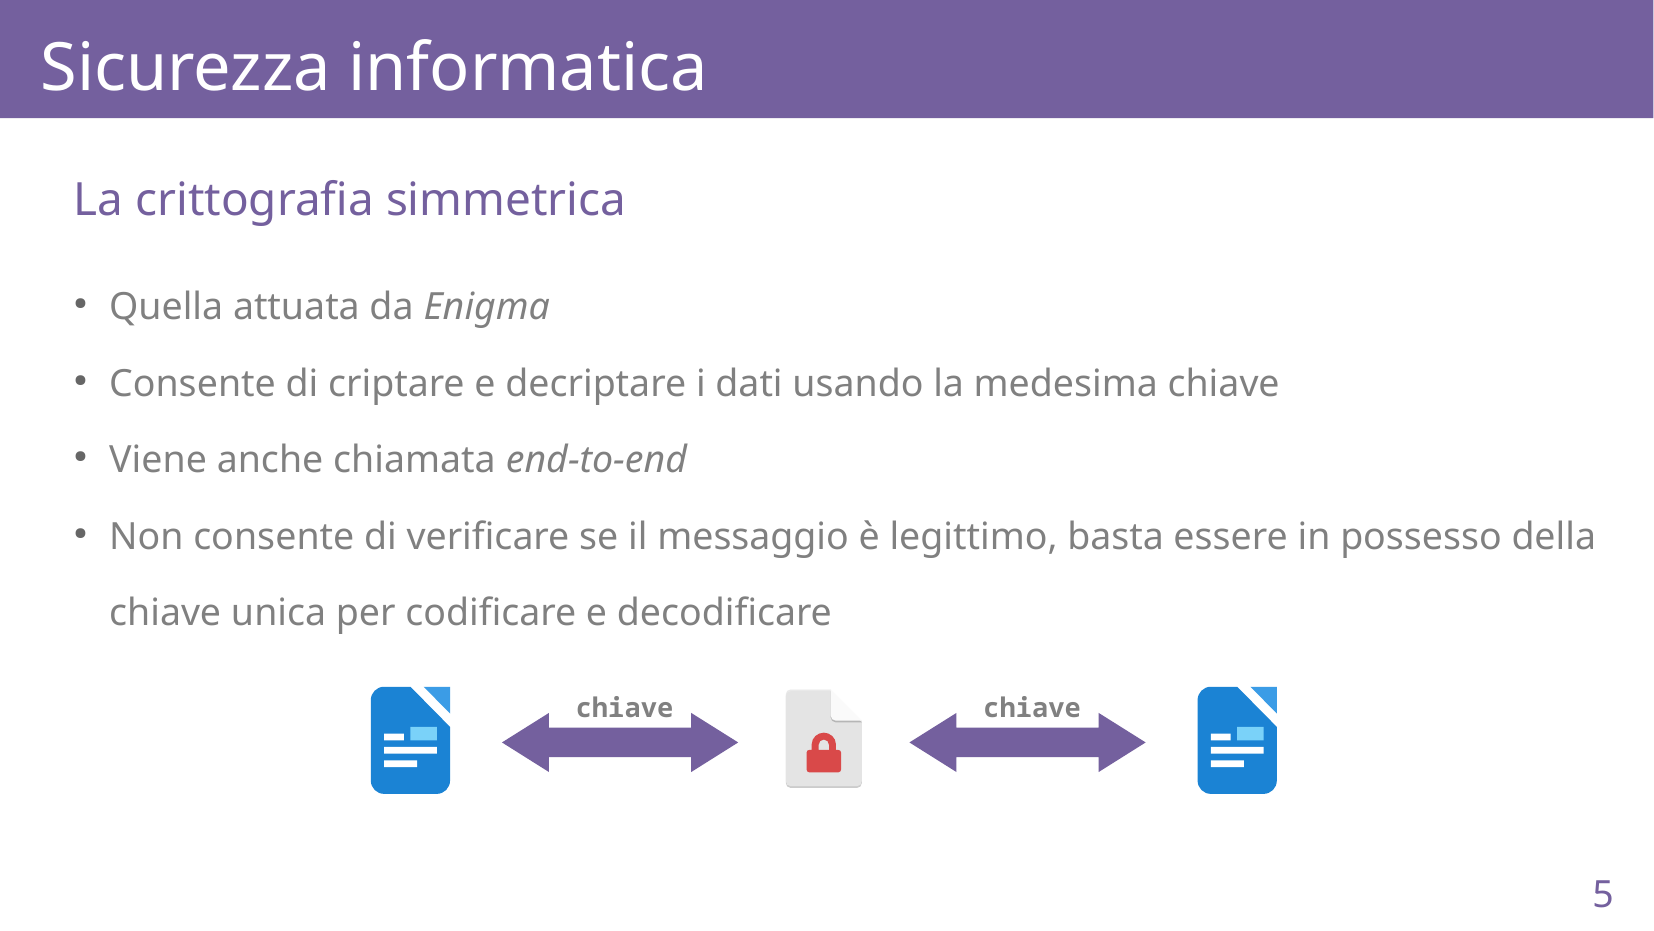

Sicurezza informatica
La crittografia simmetrica
Quella attuata da Enigma
Consente di criptare e decriptare i dati usando la medesima chiave
Viene anche chiamata end-to-end
Non consente di verificare se il messaggio è legittimo, basta essere in possesso della
chiave unica per codificare e decodificare
chiave
chiave